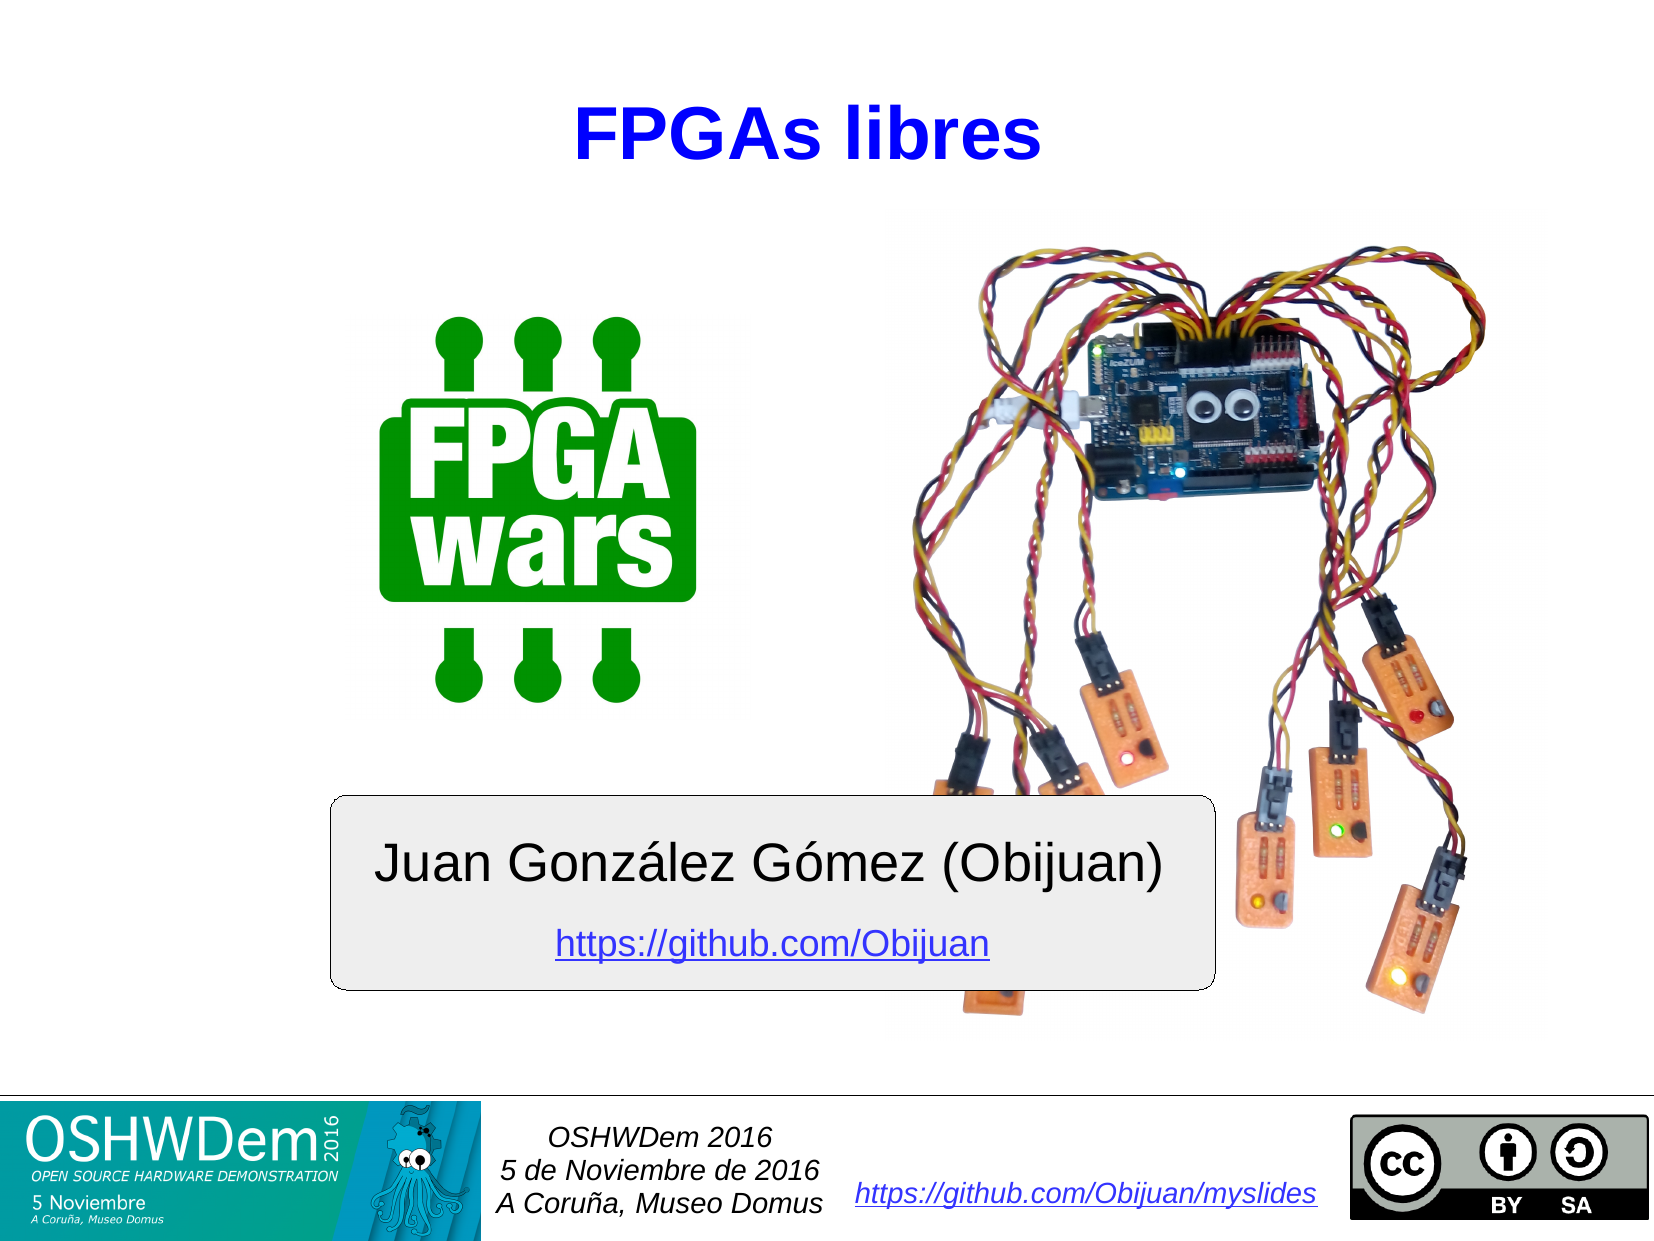

# FPGAs libres
Juan González Gómez (Obijuan)
https://github.com/Obijuan
OSHWDem 2016
5 de Noviembre de 2016
A Coruña, Museo Domus
https://github.com/Obijuan/myslides